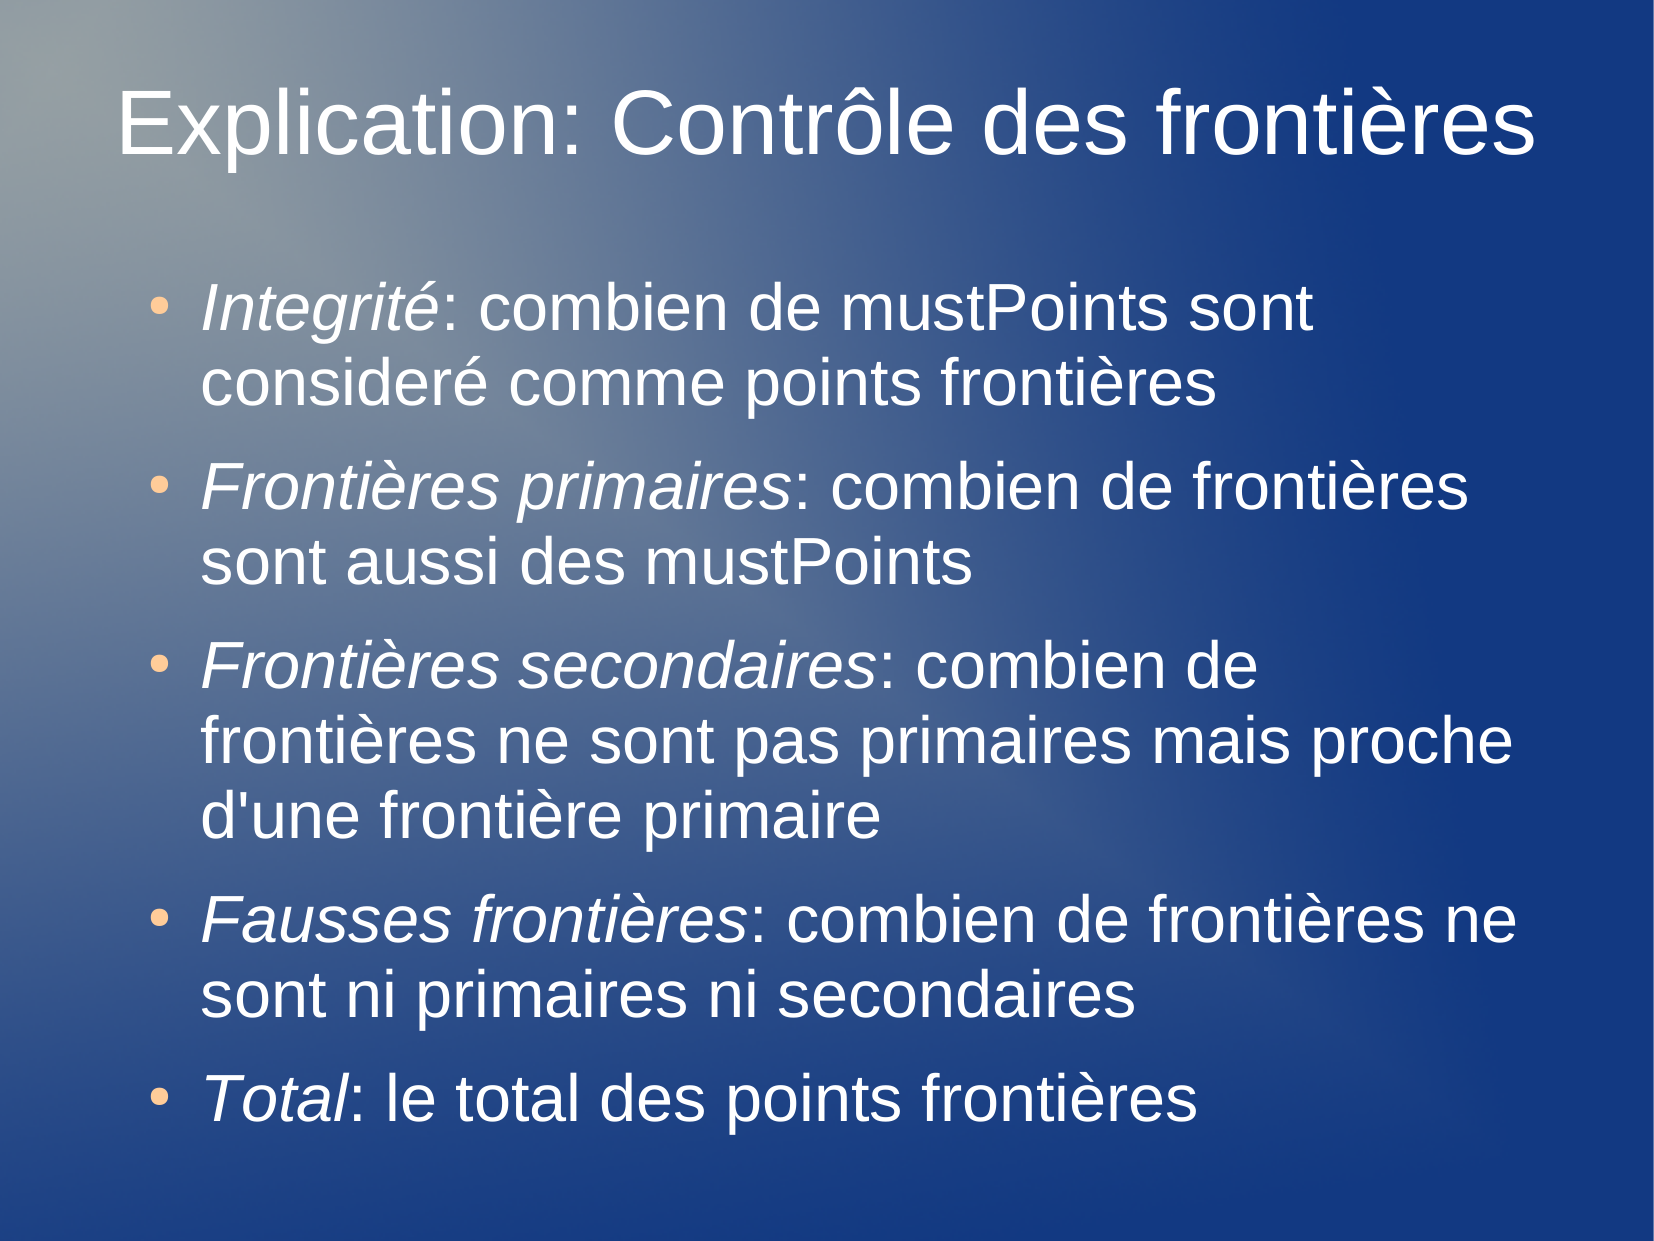

# Explication: Contrôle des frontières
Integrité: combien de mustPoints sont consideré comme points frontières
Frontières primaires: combien de frontières sont aussi des mustPoints
Frontières secondaires: combien de frontières ne sont pas primaires mais proche d'une frontière primaire
Fausses frontières: combien de frontières ne sont ni primaires ni secondaires
Total: le total des points frontières